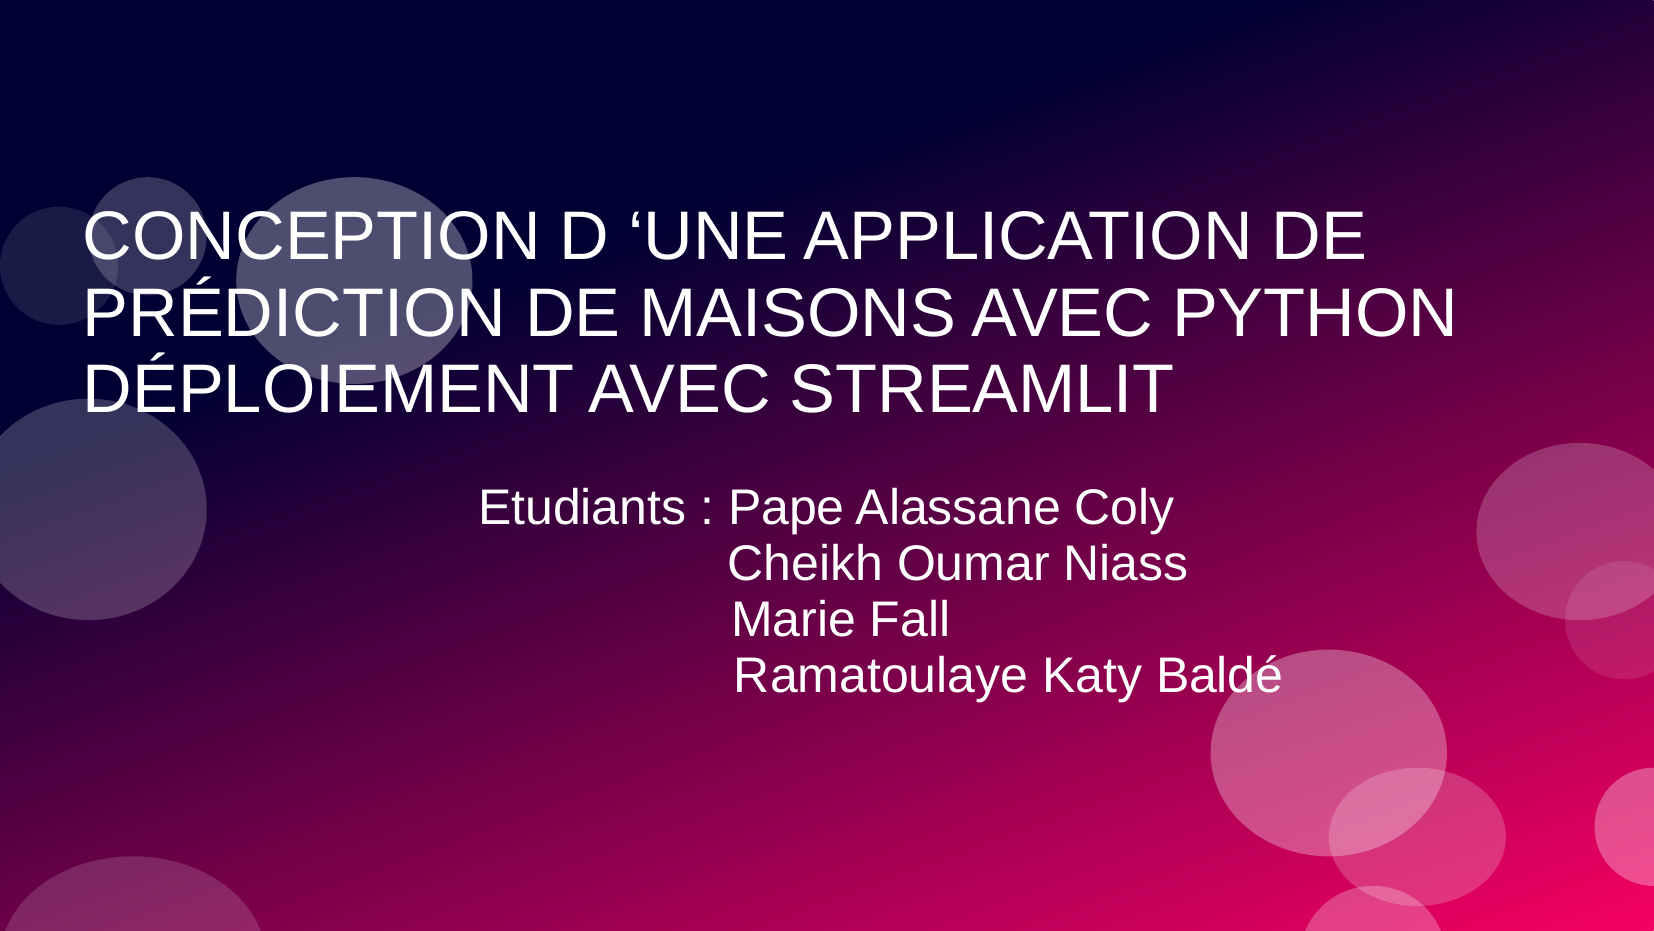

# CONCEPTION D ‘UNE APPLICATION DE PRÉDICTION DE MAISONS AVEC PYTHON DÉPLOIEMENT AVEC STREAMLIT
Etudiants : Pape Alassane Coly
			 Cheikh Oumar Niass
 Marie Fall
 Ramatoulaye Katy Baldé